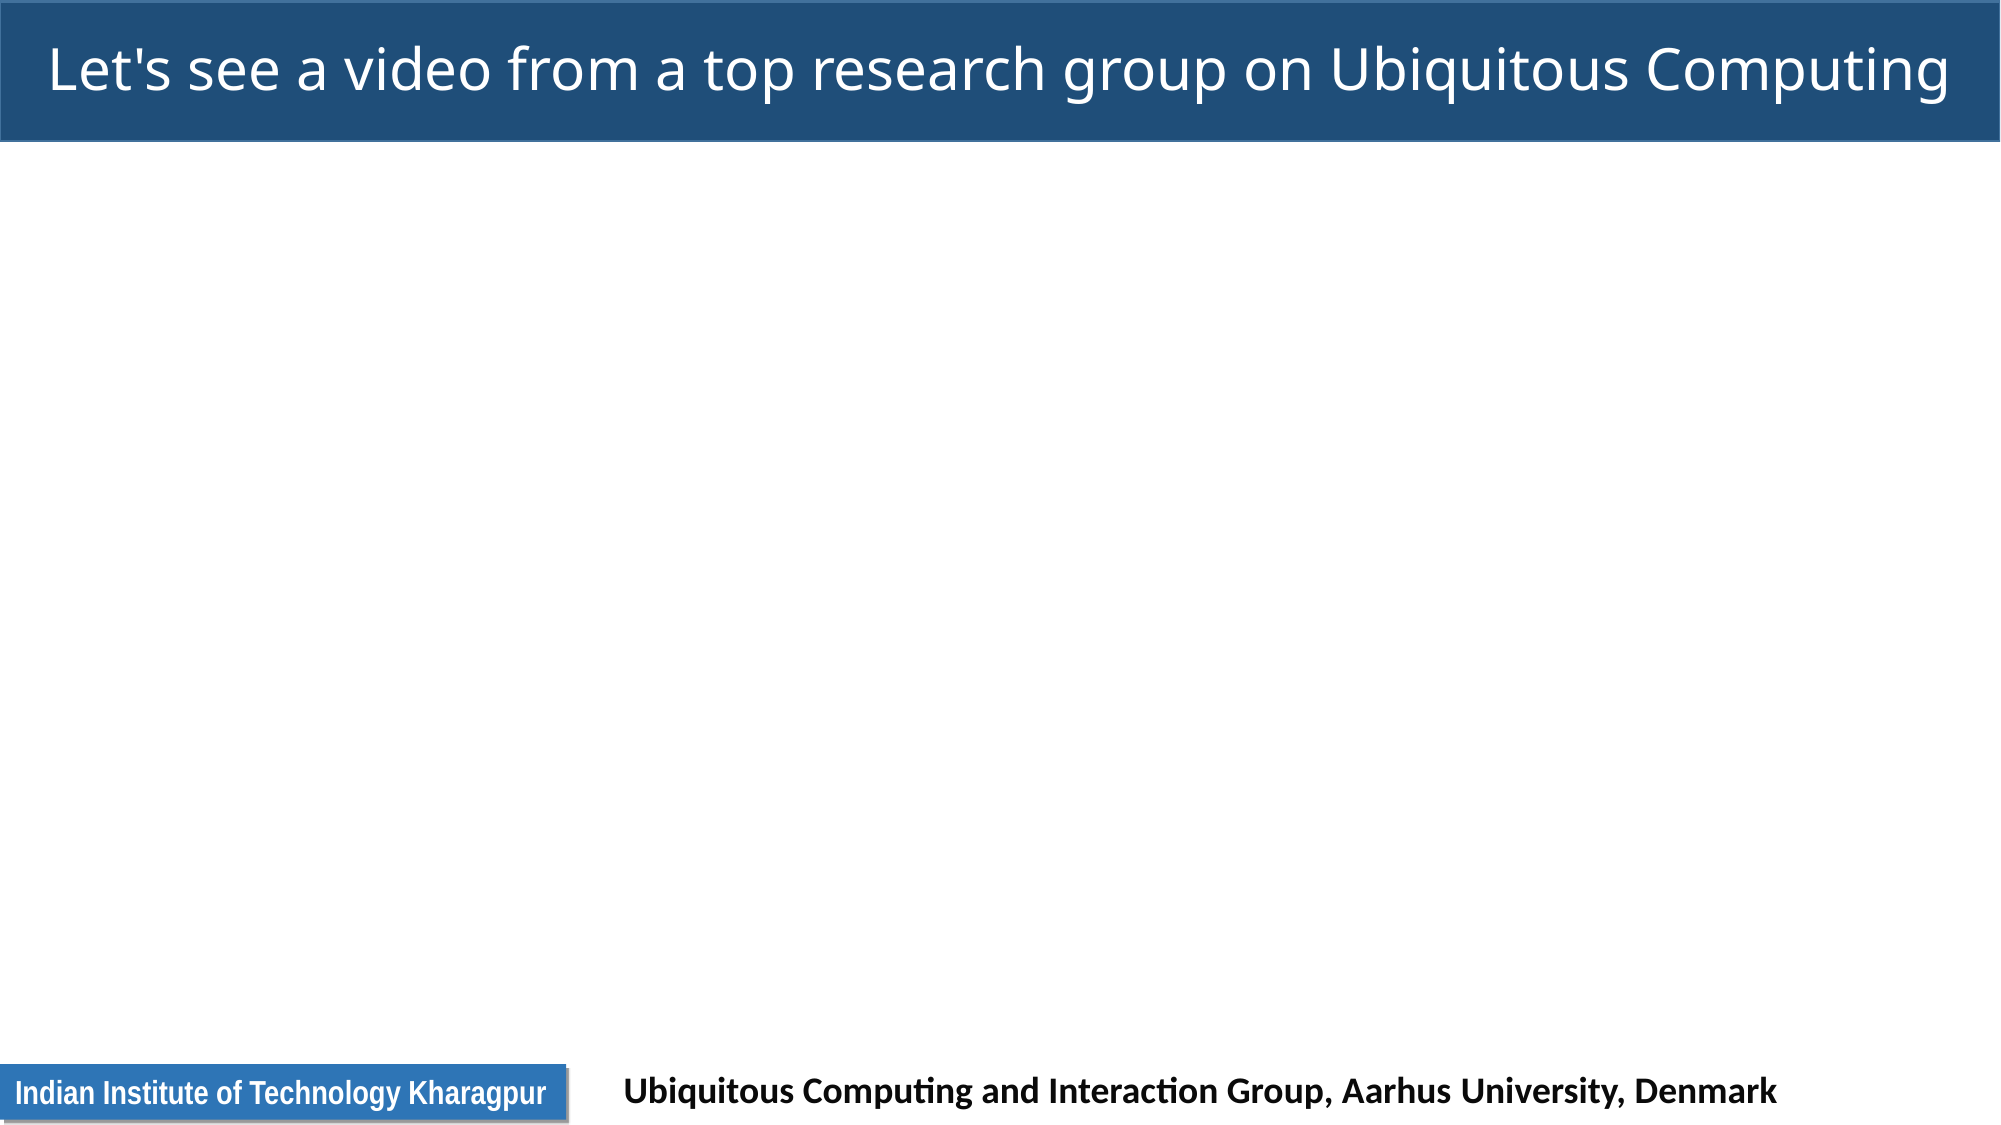

# Let's see a video from a top research group on Ubiquitous Computing
Ubiquitous Computing and Interaction Group, Aarhus University, Denmark